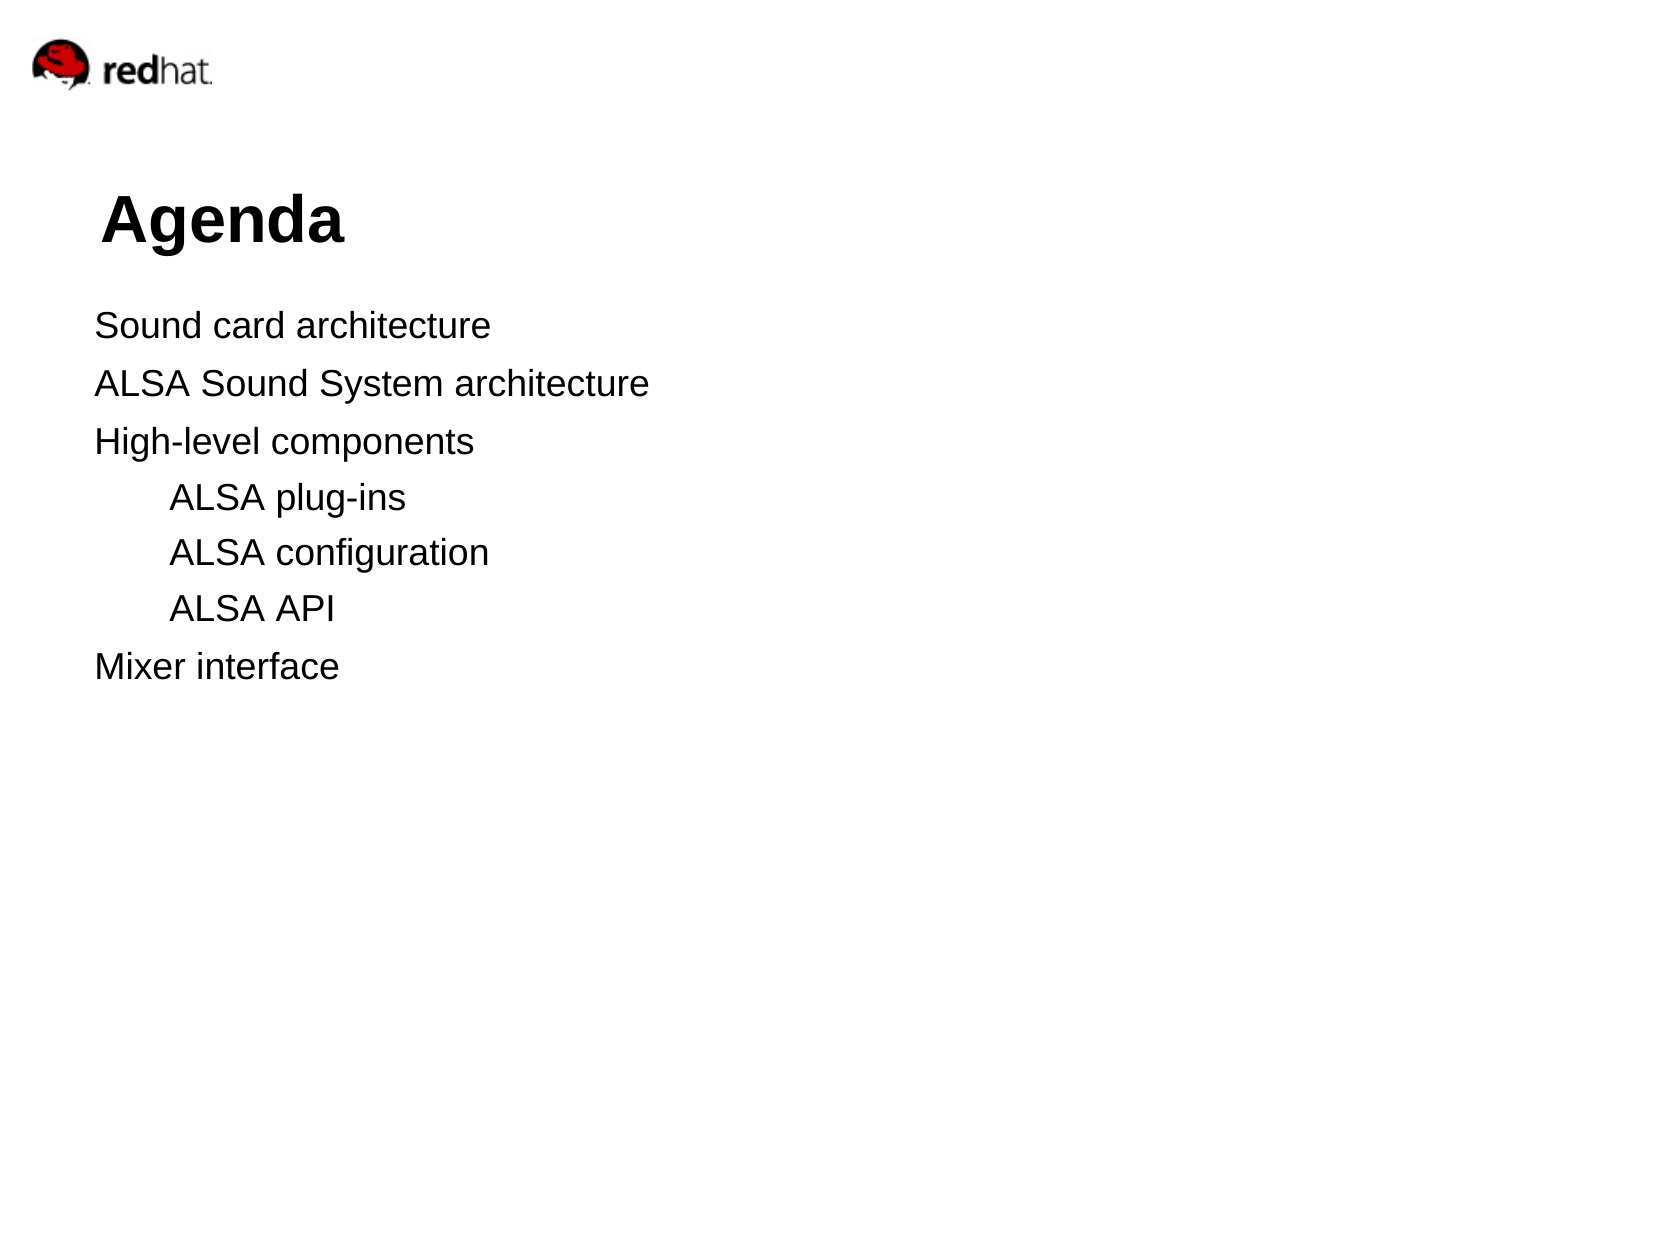

# Agenda
Sound card architecture
ALSA Sound System architecture
High-level components
ALSA plug-ins
ALSA configuration
ALSA API
Mixer interface